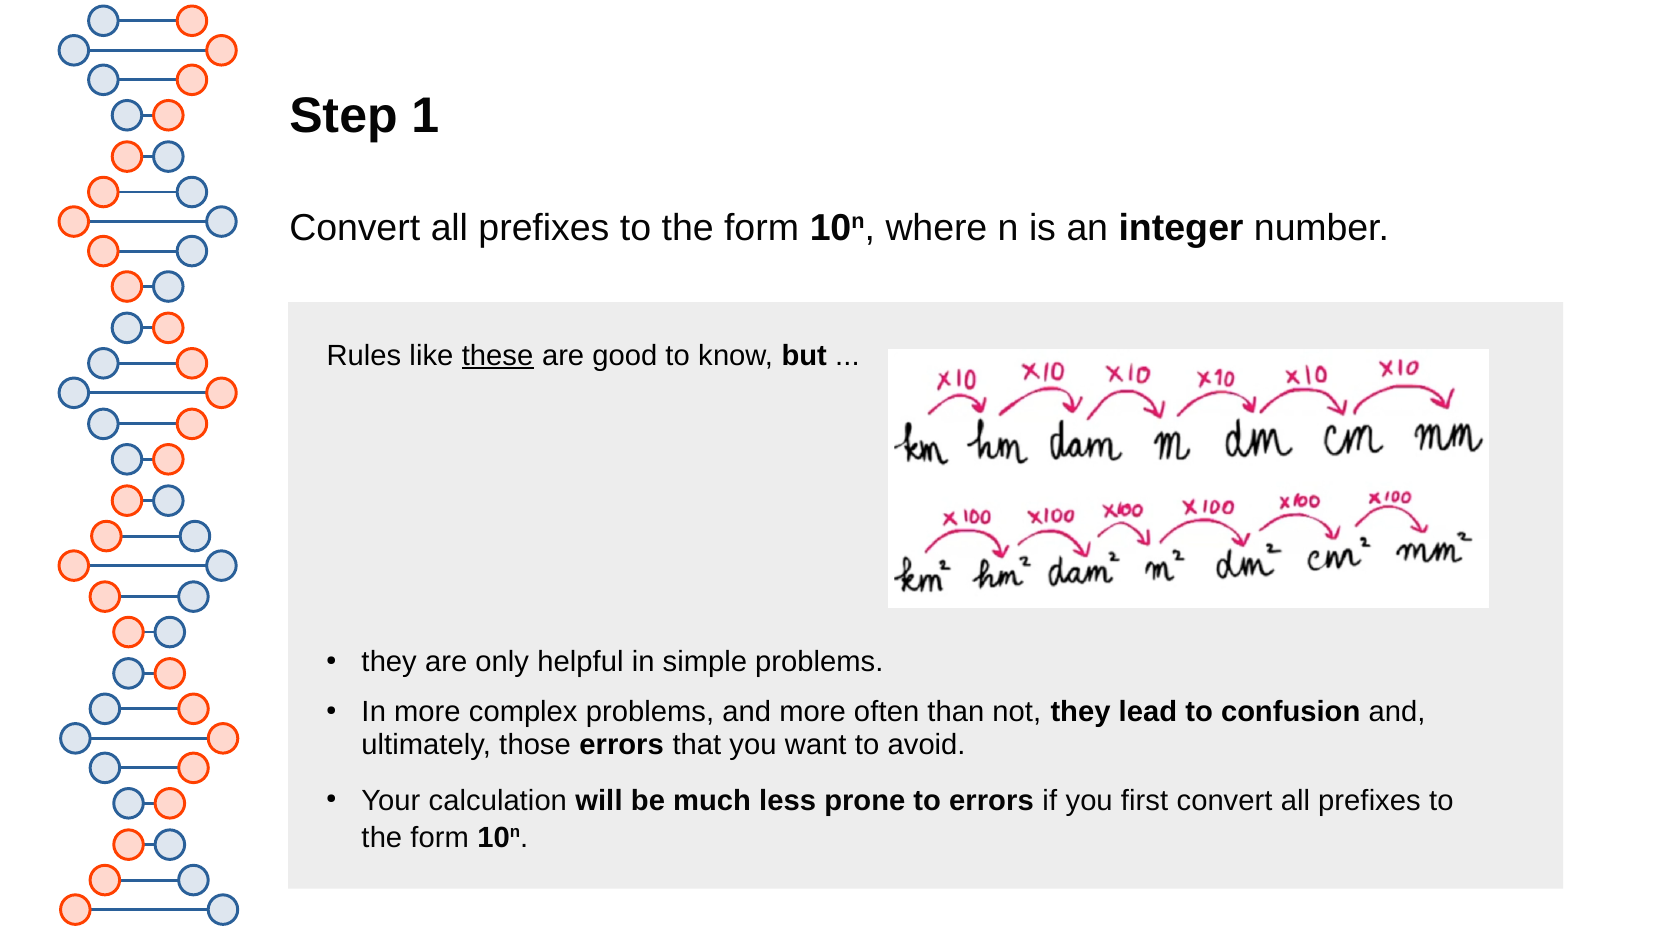

# Step 1
Convert all prefixes to the form 10n, where n is an integer number.
Rules like these are good to know, but ...
they are only helpful in simple problems.
In more complex problems, and more often than not, they lead to confusion and, ultimately, those errors that you want to avoid.
Your calculation will be much less prone to errors if you first convert all prefixes to the form 10n.